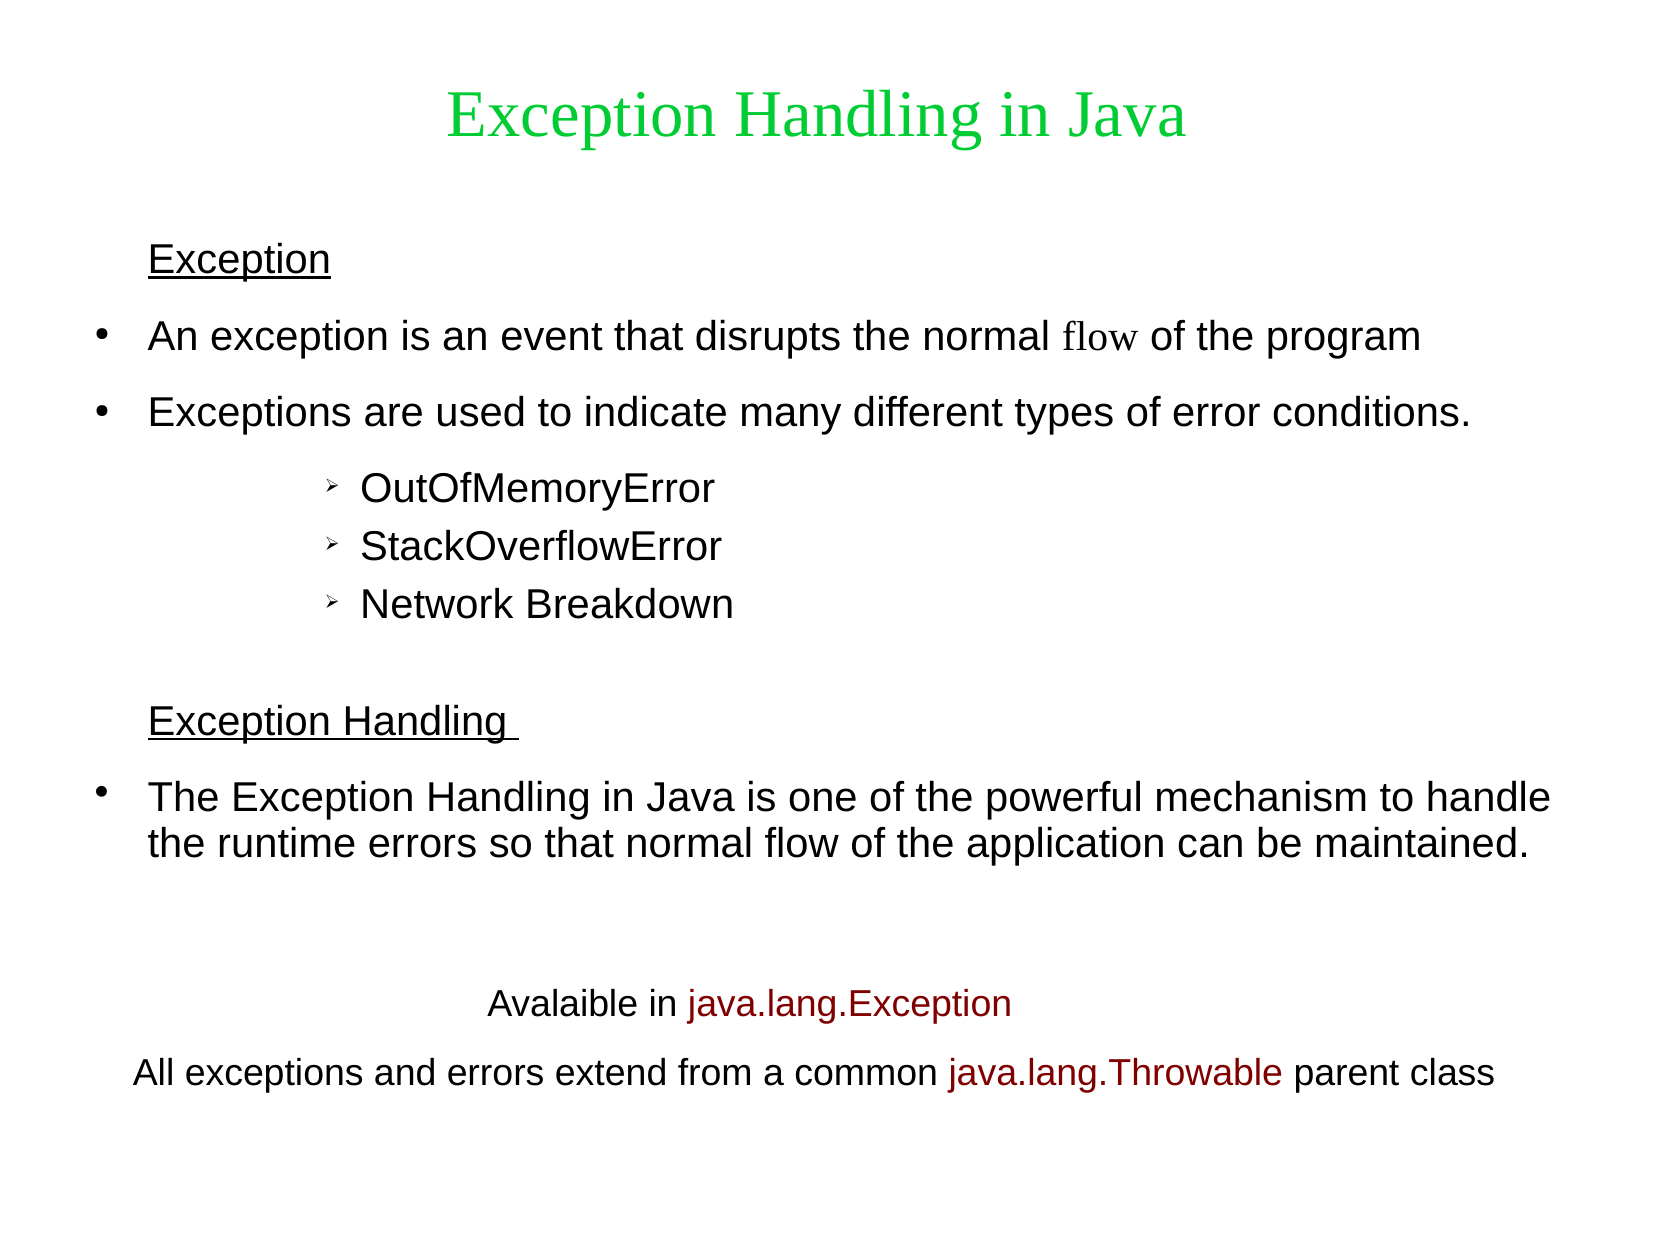

# Exception Handling in Java
Exception
An exception is an event that disrupts the normal flow of the program
Exceptions are used to indicate many different types of error conditions.
OutOfMemoryError
StackOverflowError
Network Breakdown
Exception Handling
The Exception Handling in Java is one of the powerful mechanism to handle the runtime errors so that normal flow of the application can be maintained.
Avalaible in java.lang.Exception
All exceptions and errors extend from a common java.lang.Throwable parent class